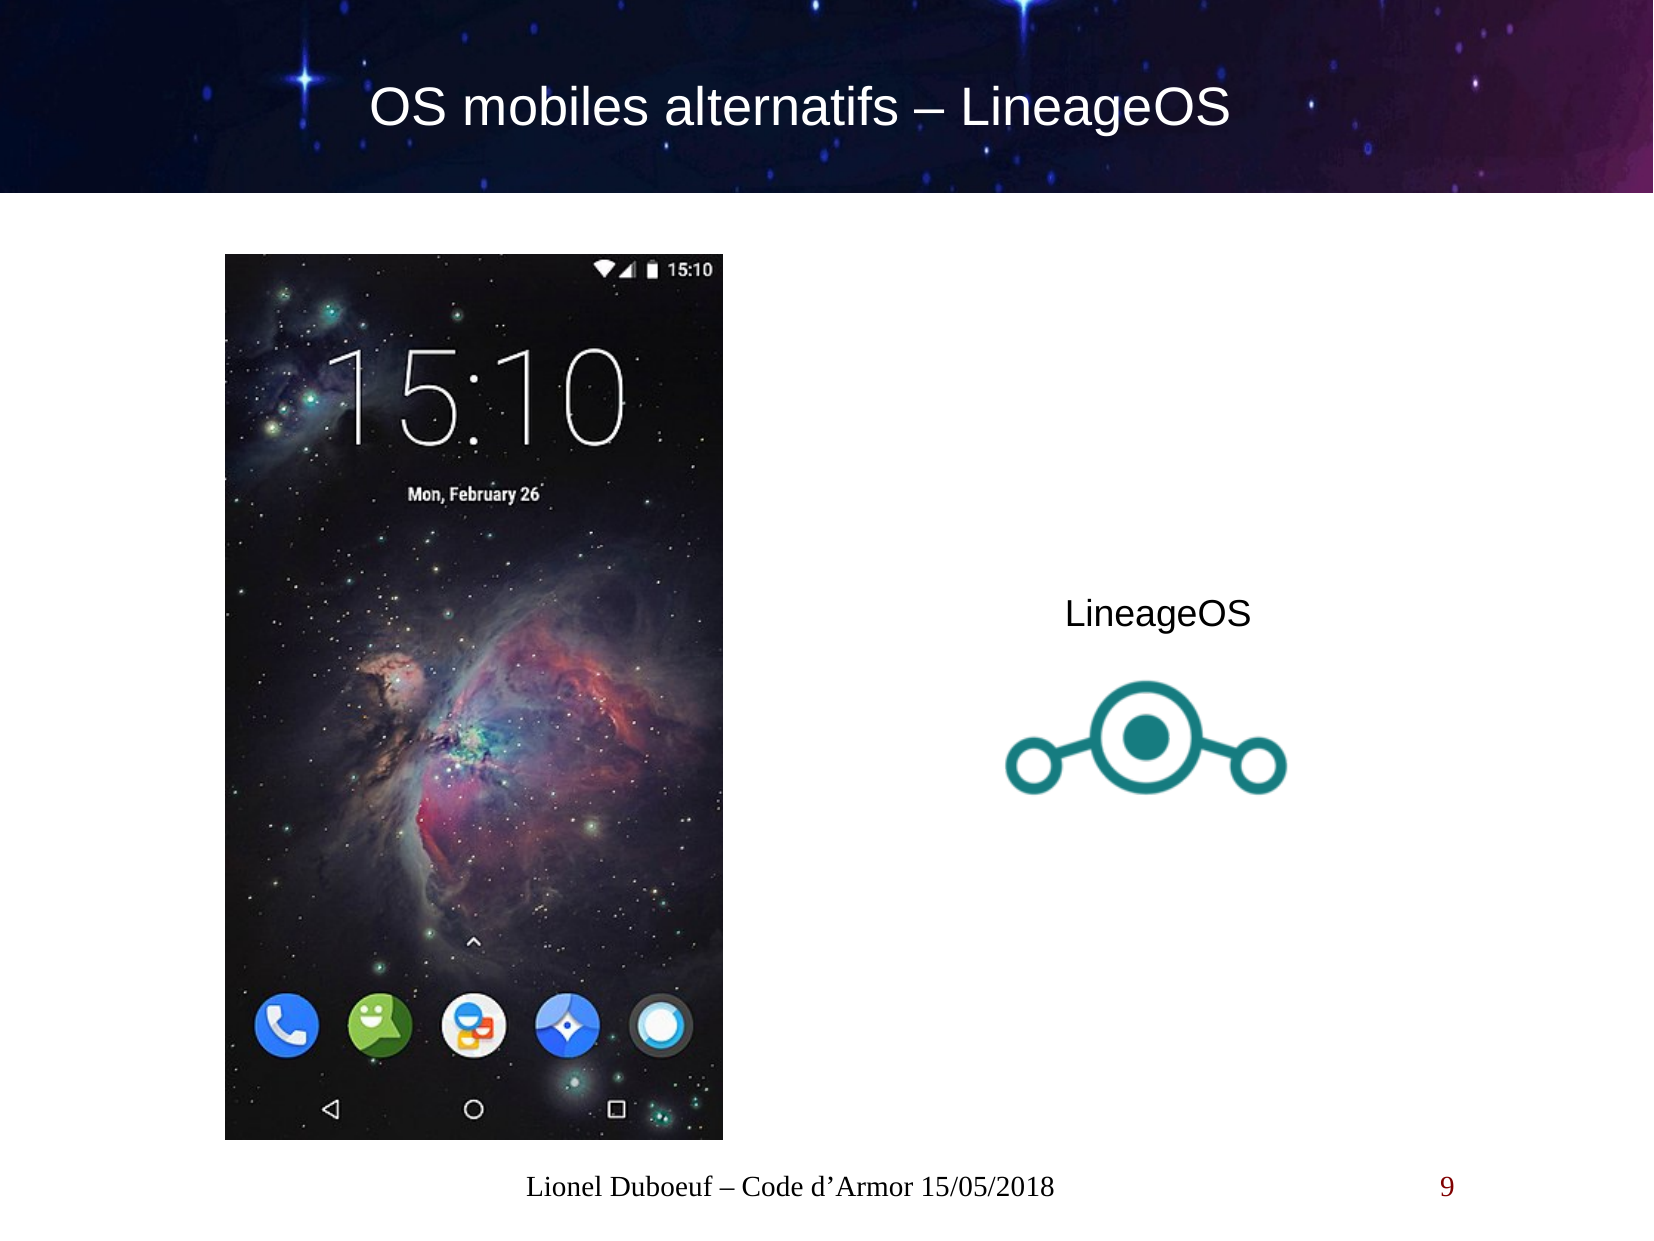

# OS mobiles alternatifs – LineageOS
LineageOS
9